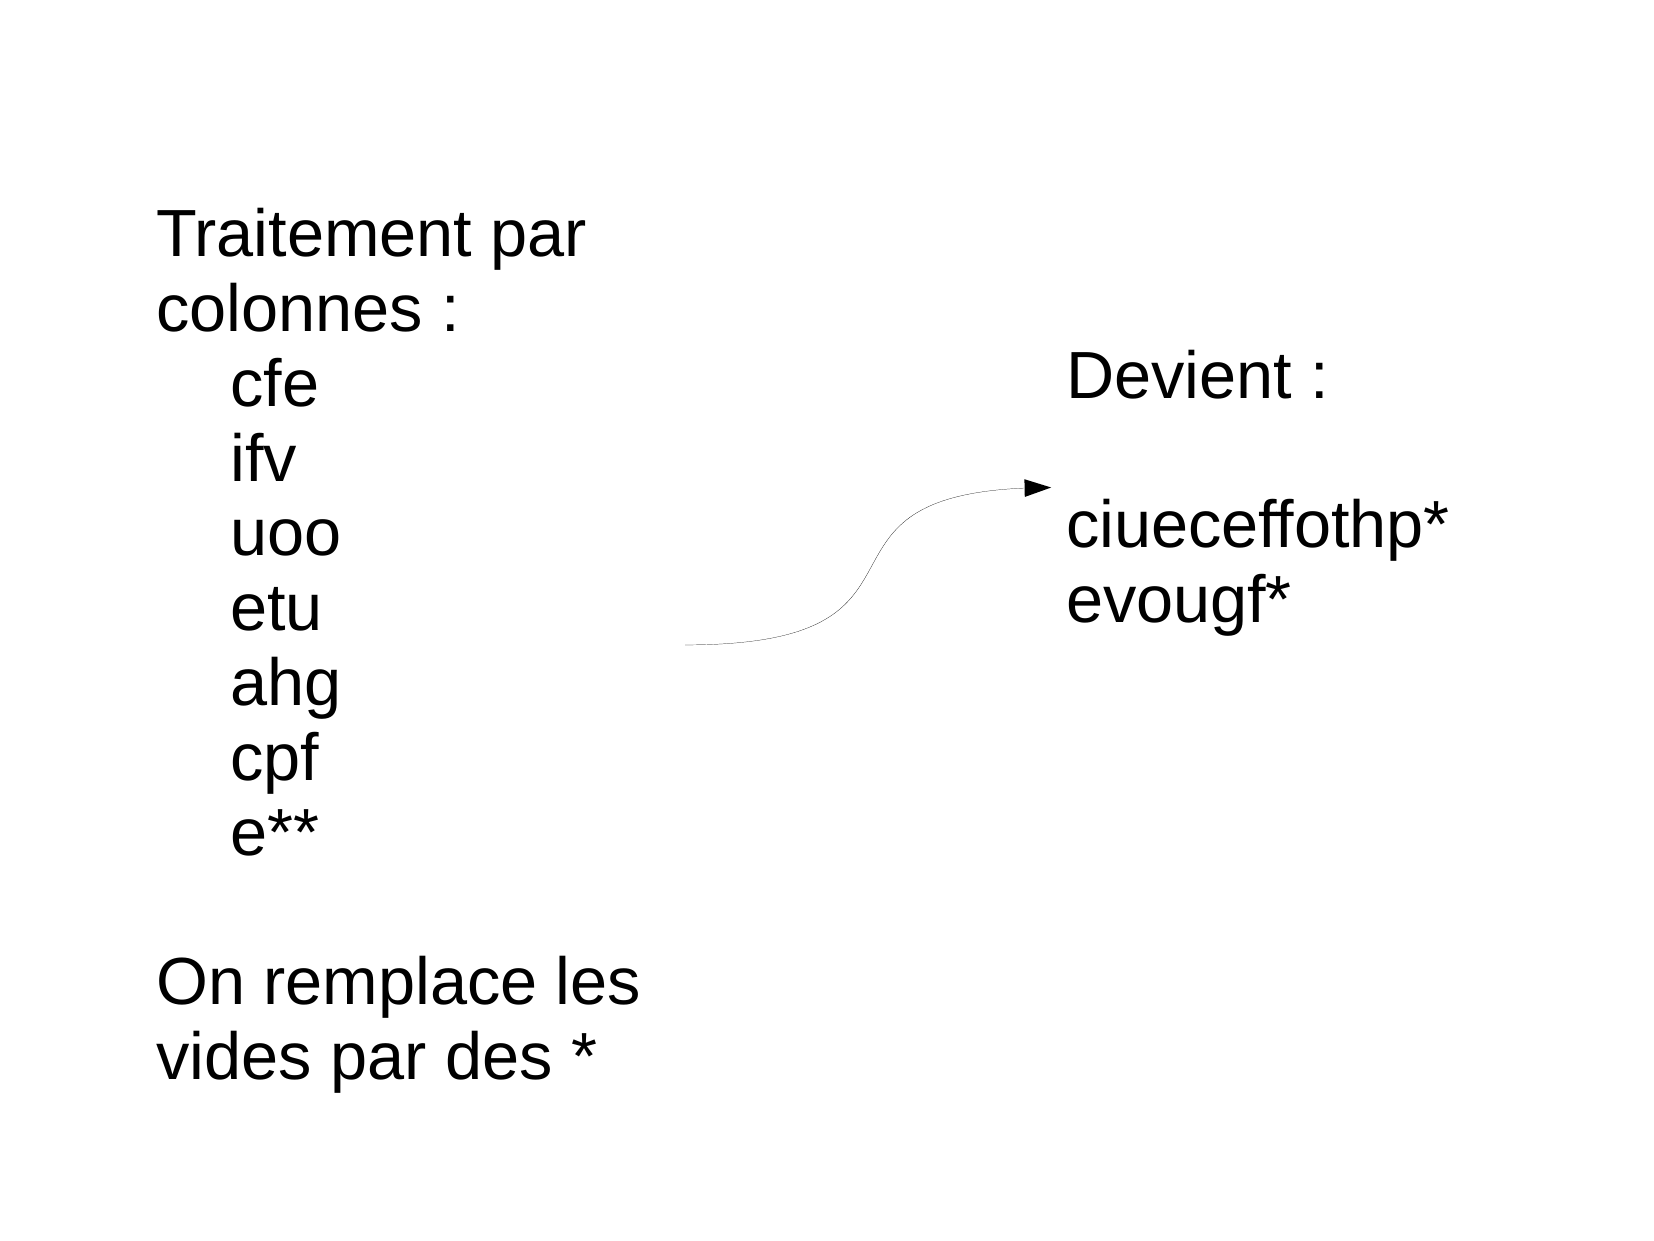

Traitement par colonnes :
	cfe
	ifv
	uoo
	etu
	ahg
	cpf
	e**
On remplace les vides par des *
Devient :
ciueceffothp*evougf*